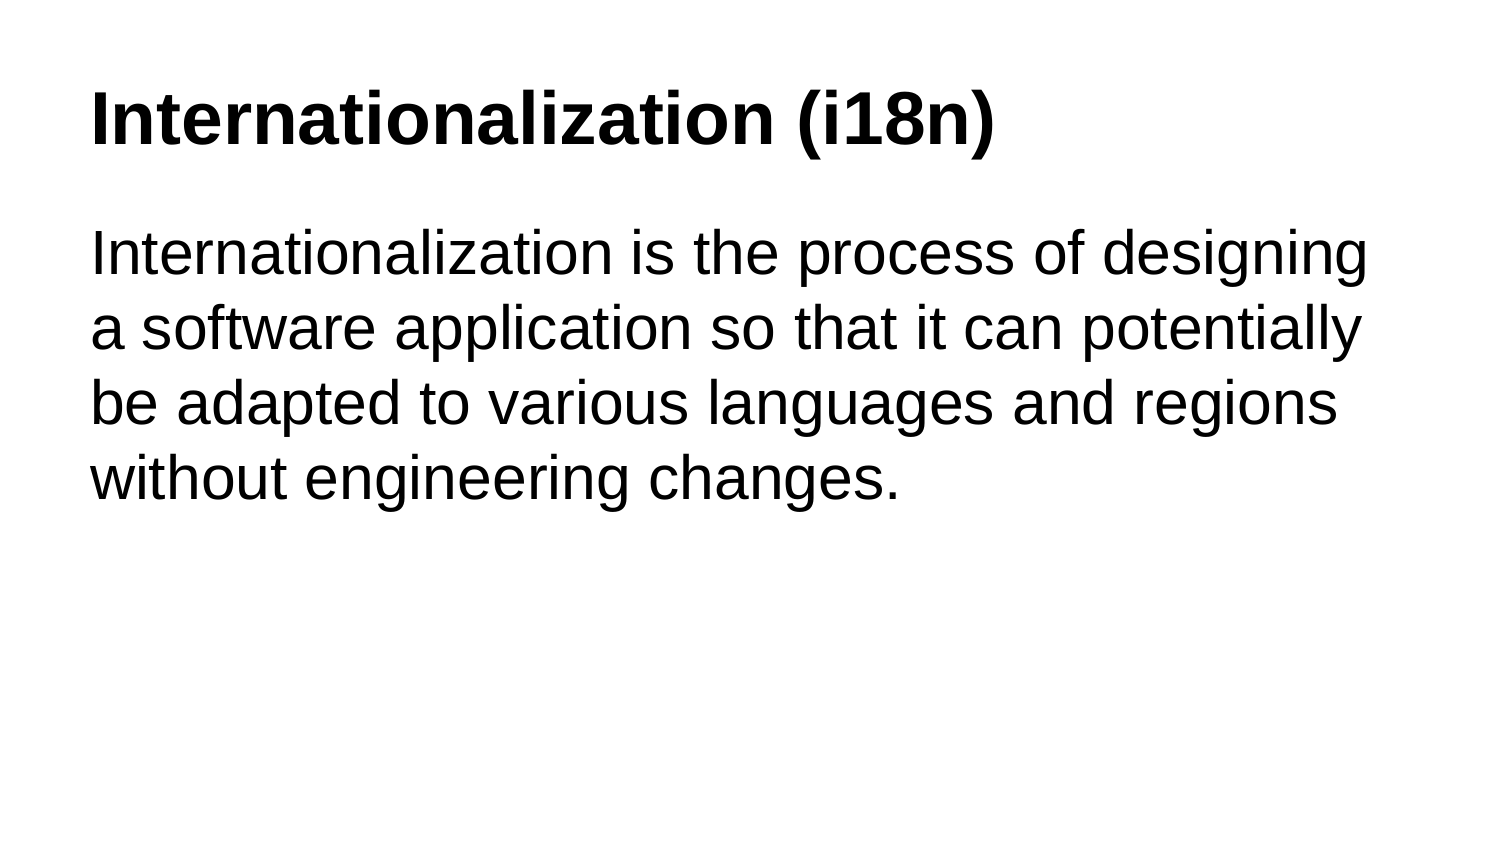

# Internationalization (i18n)
Internationalization is the process of designing a software application so that it can potentially be adapted to various languages and regions without engineering changes.